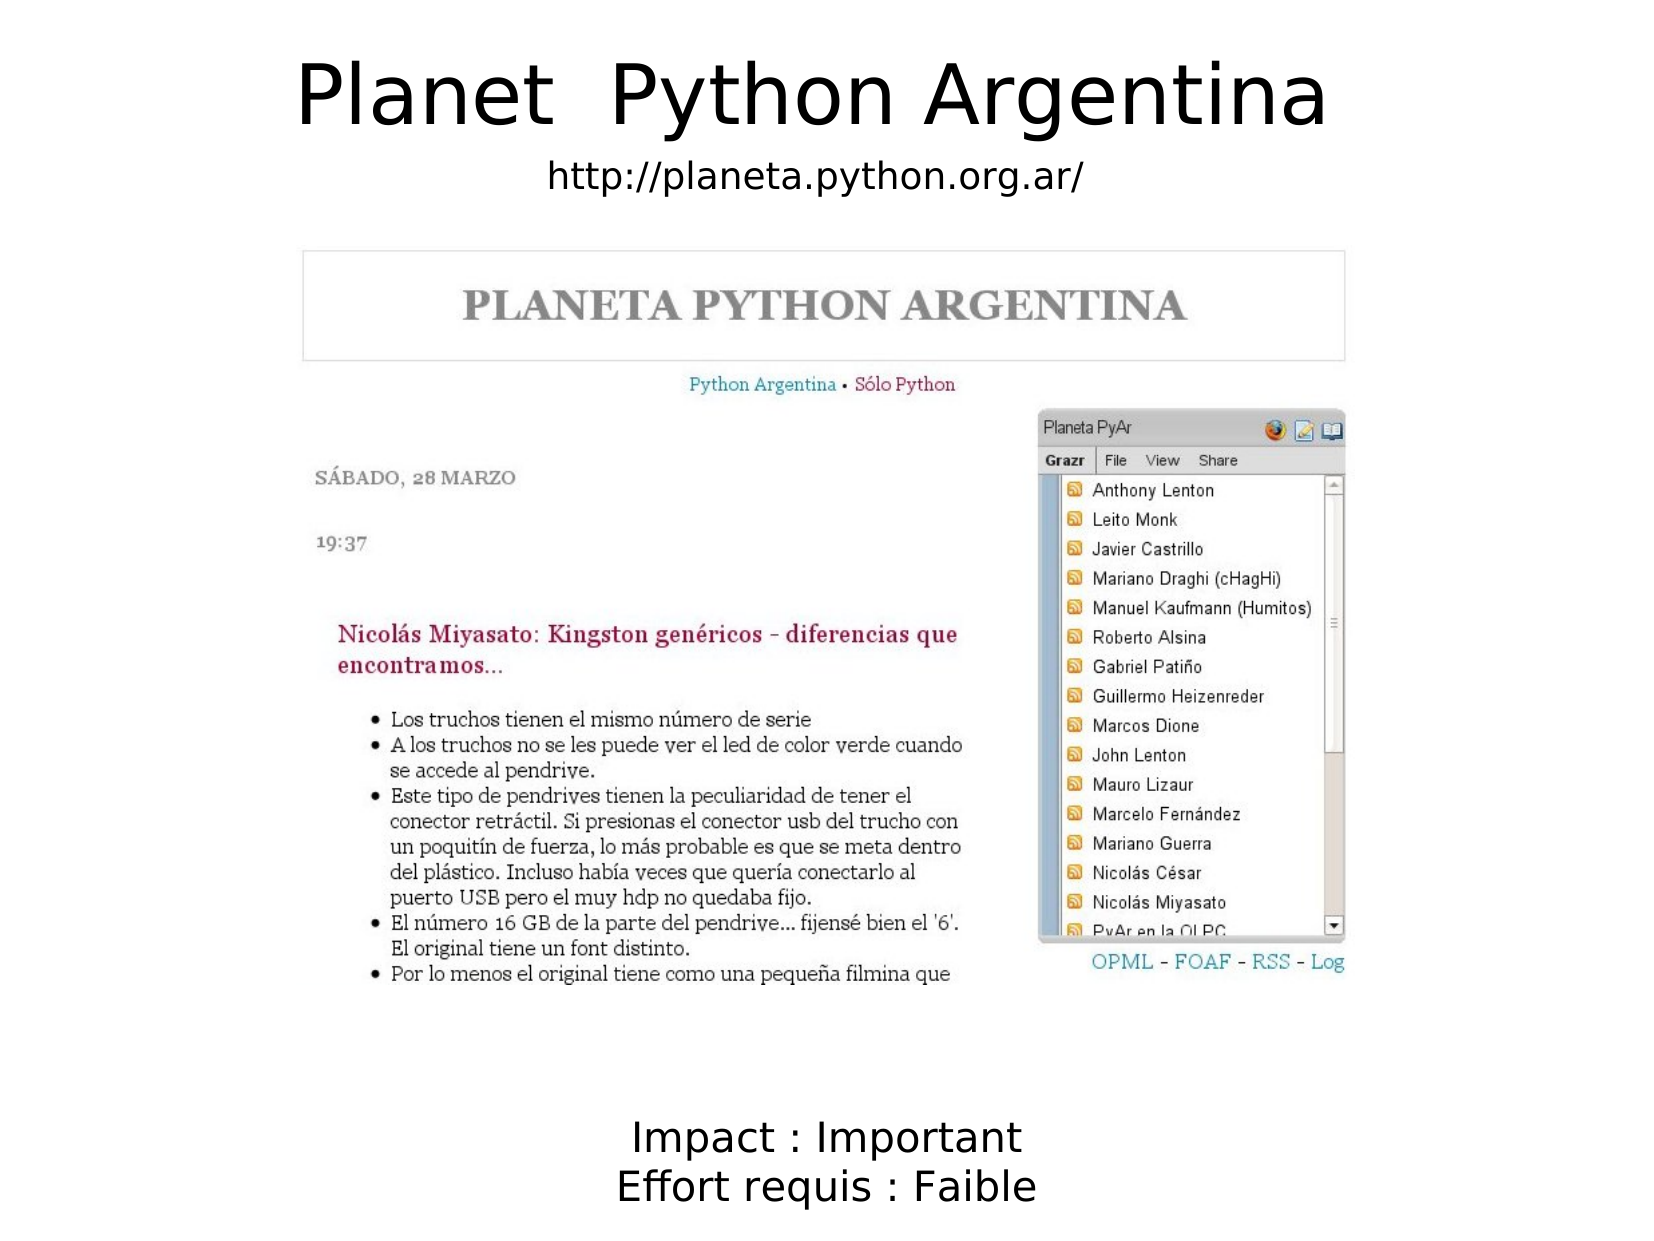

Planet Python Argentina
Impact : Important
Effort requis : Faible
http://planeta.python.org.ar/